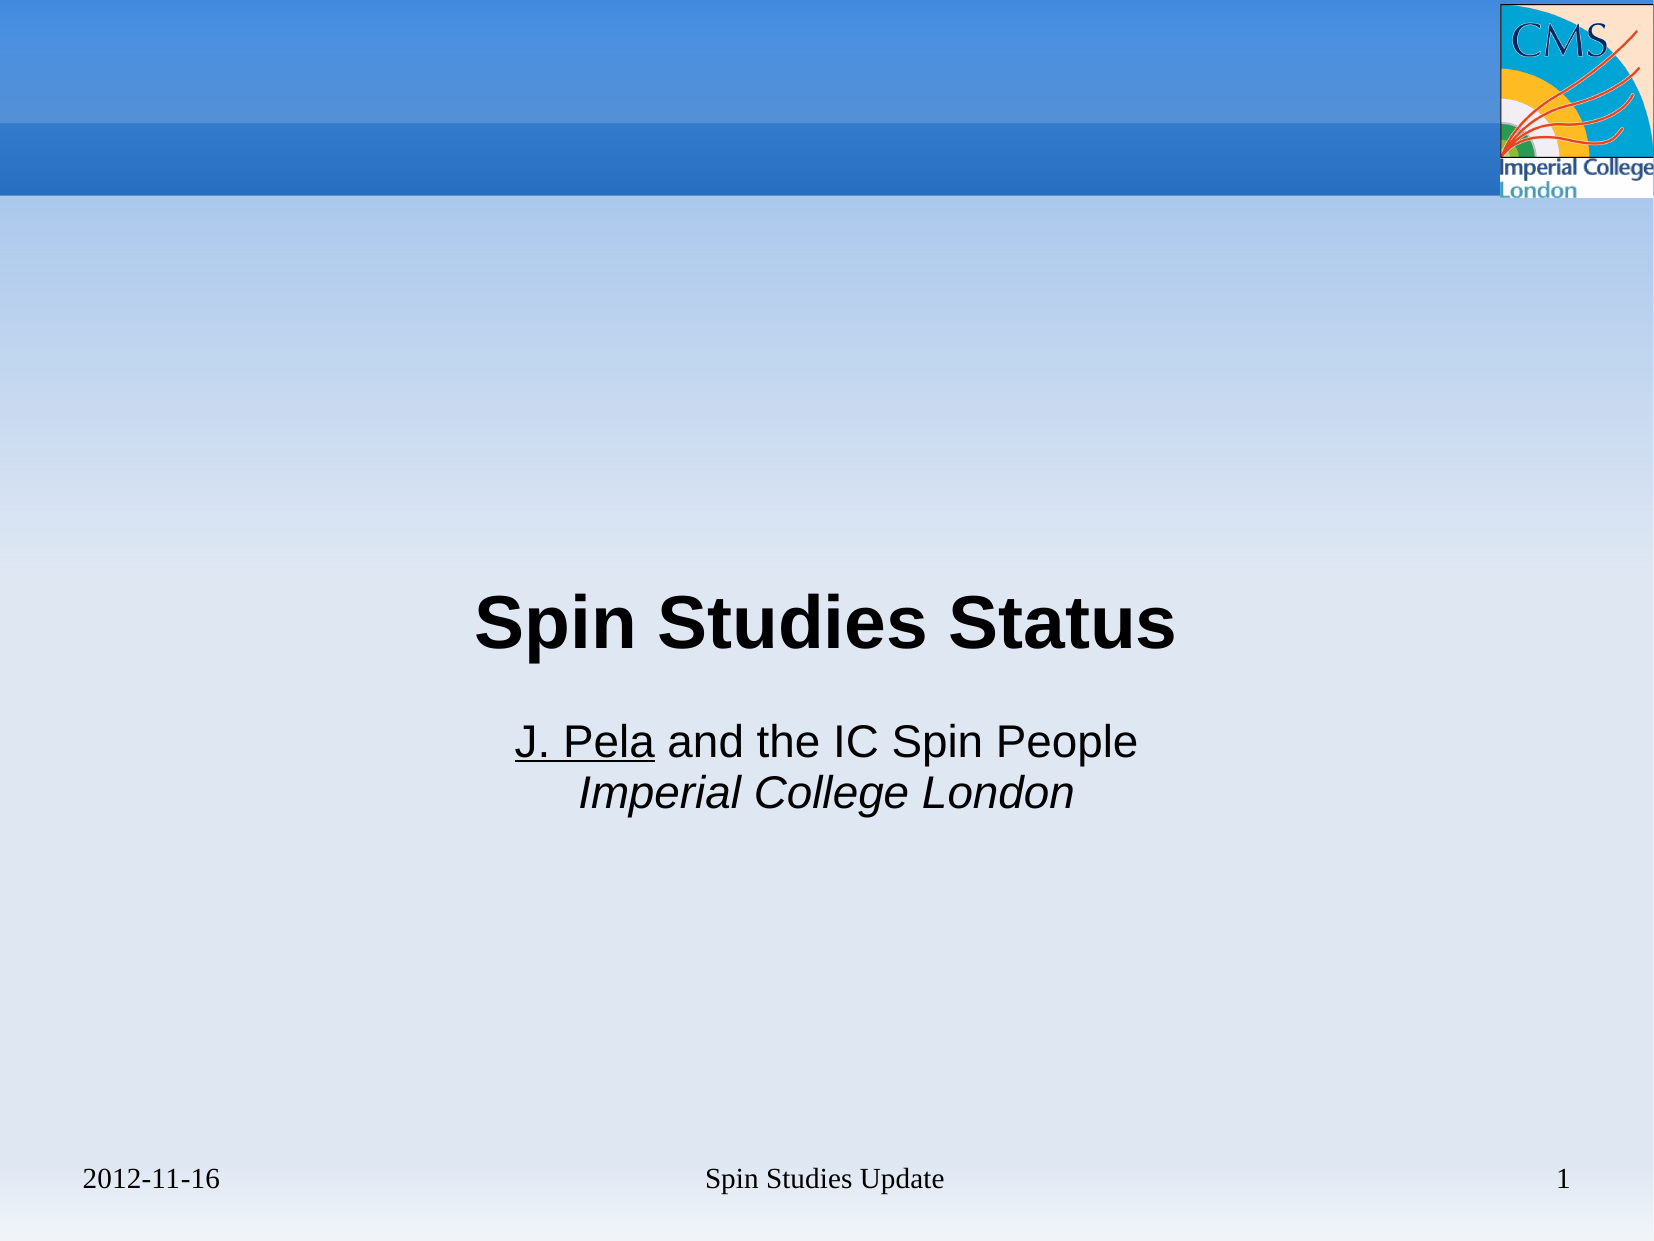

# Spin Studies Status
J. Pela and the IC Spin People
Imperial College London
2012-11-16
Spin Studies Update
1